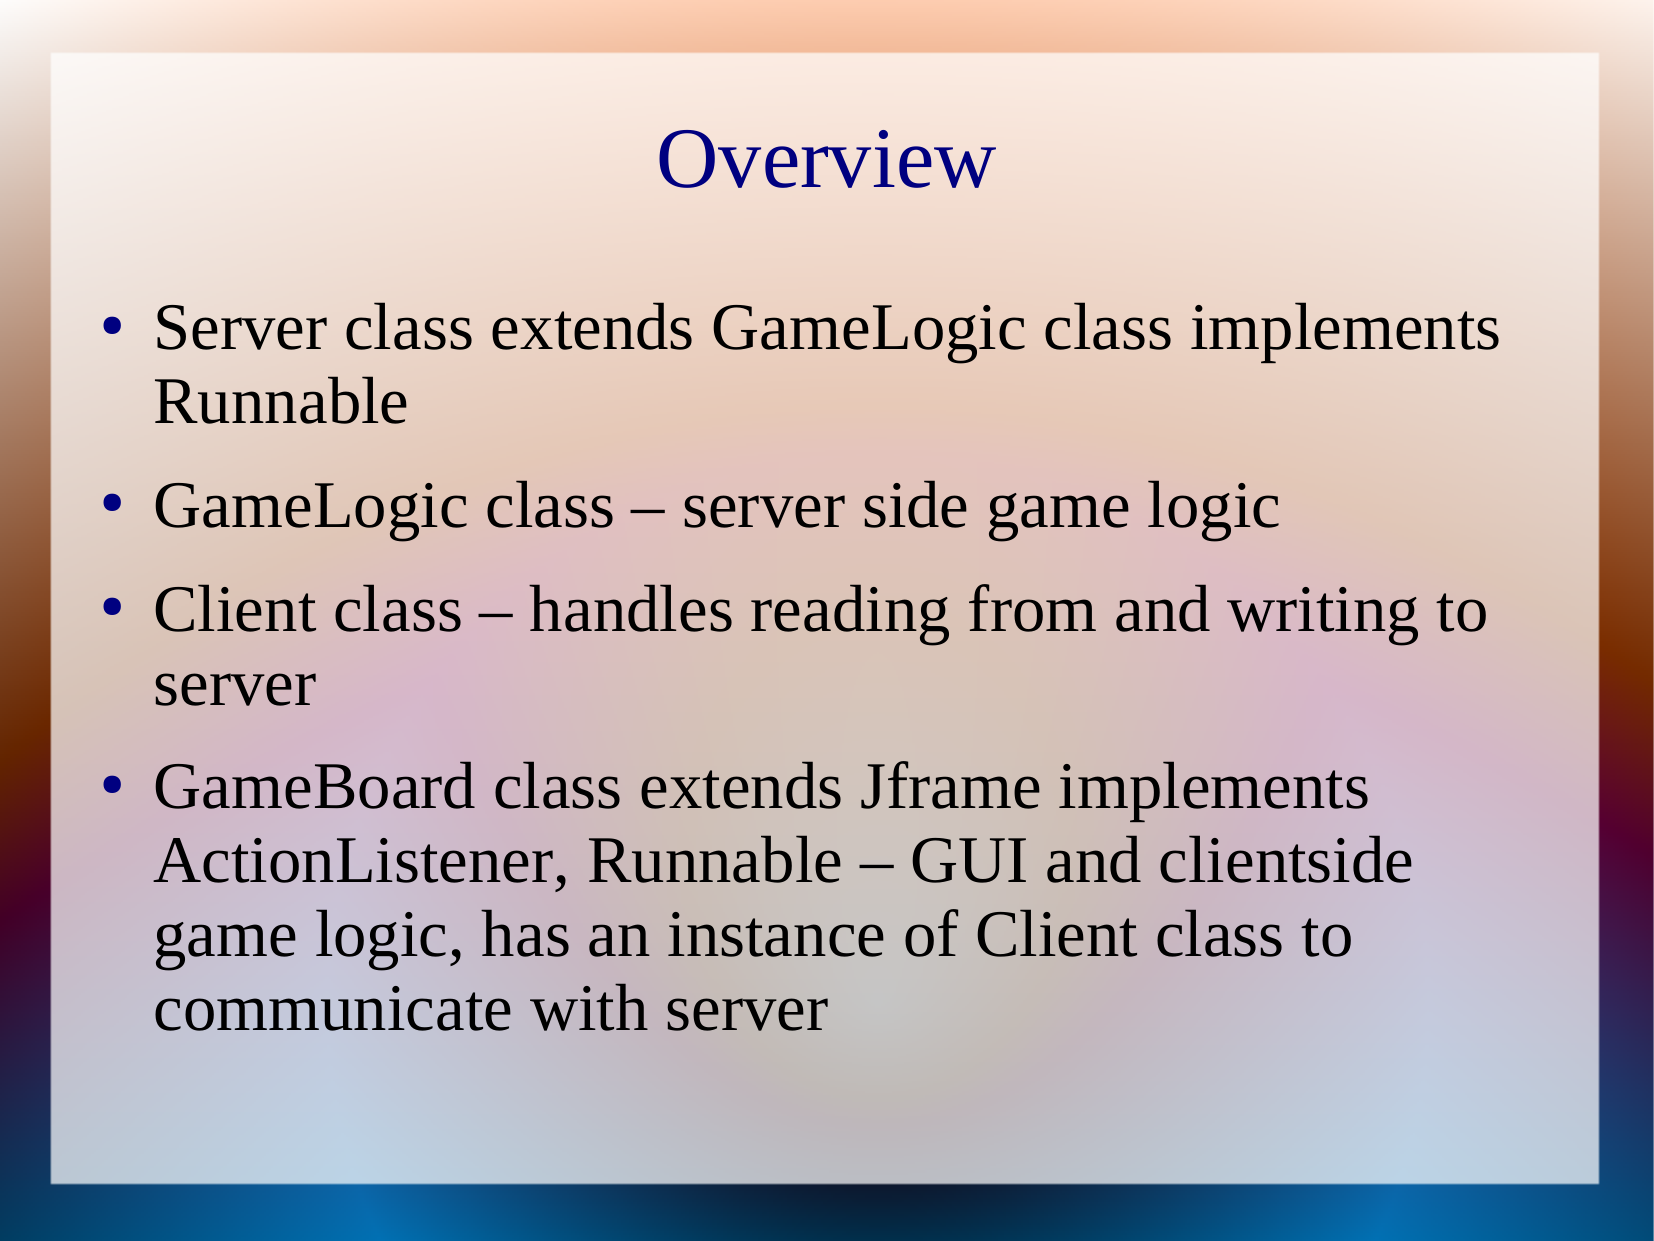

# Overview
Server class extends GameLogic class implements Runnable
GameLogic class – server side game logic
Client class – handles reading from and writing to server
GameBoard class extends Jframe implements ActionListener, Runnable – GUI and clientside game logic, has an instance of Client class to communicate with server